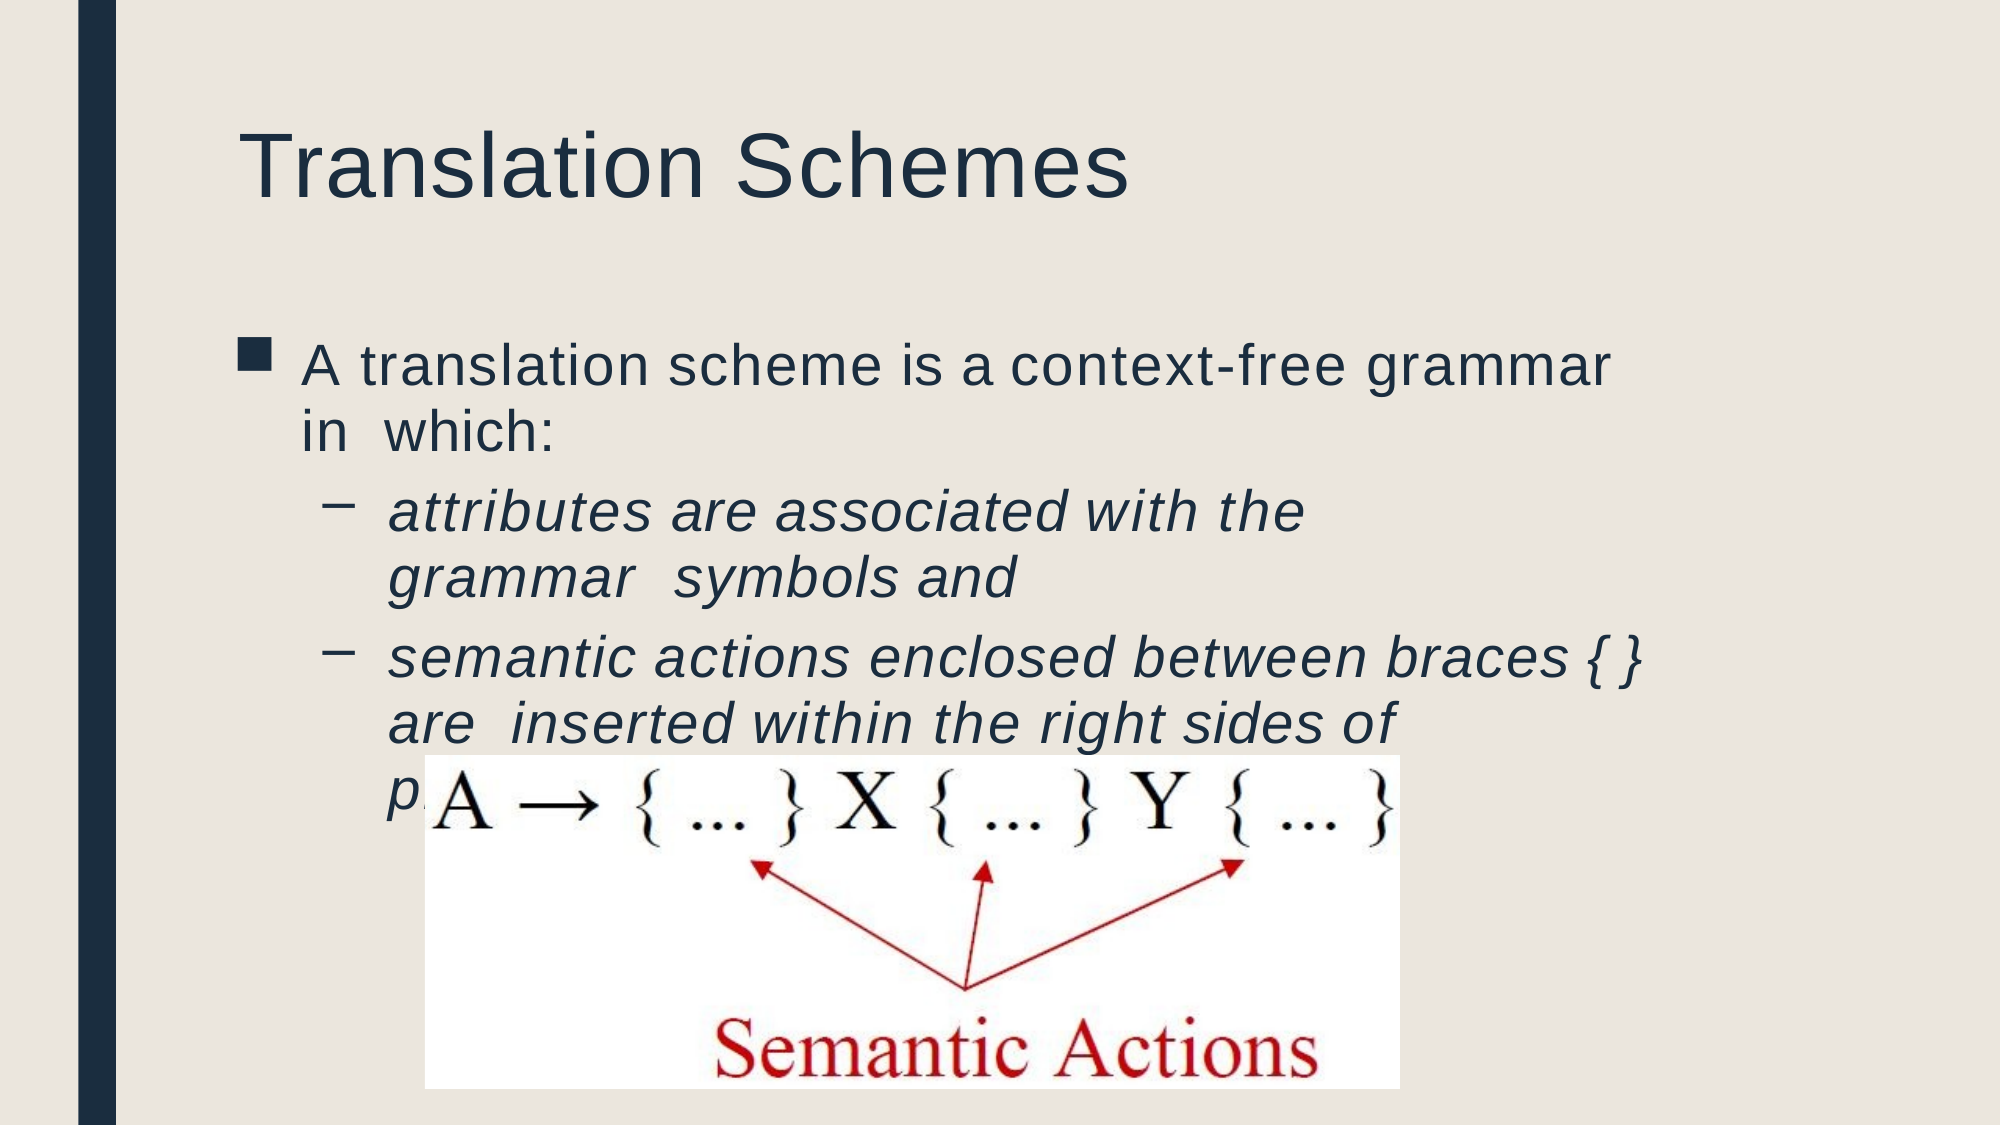

# Translation Schemes
A translation scheme is a context-free grammar in which:
attributes are associated with the grammar symbols and
semantic actions enclosed between braces { } are inserted within the right sides of productions